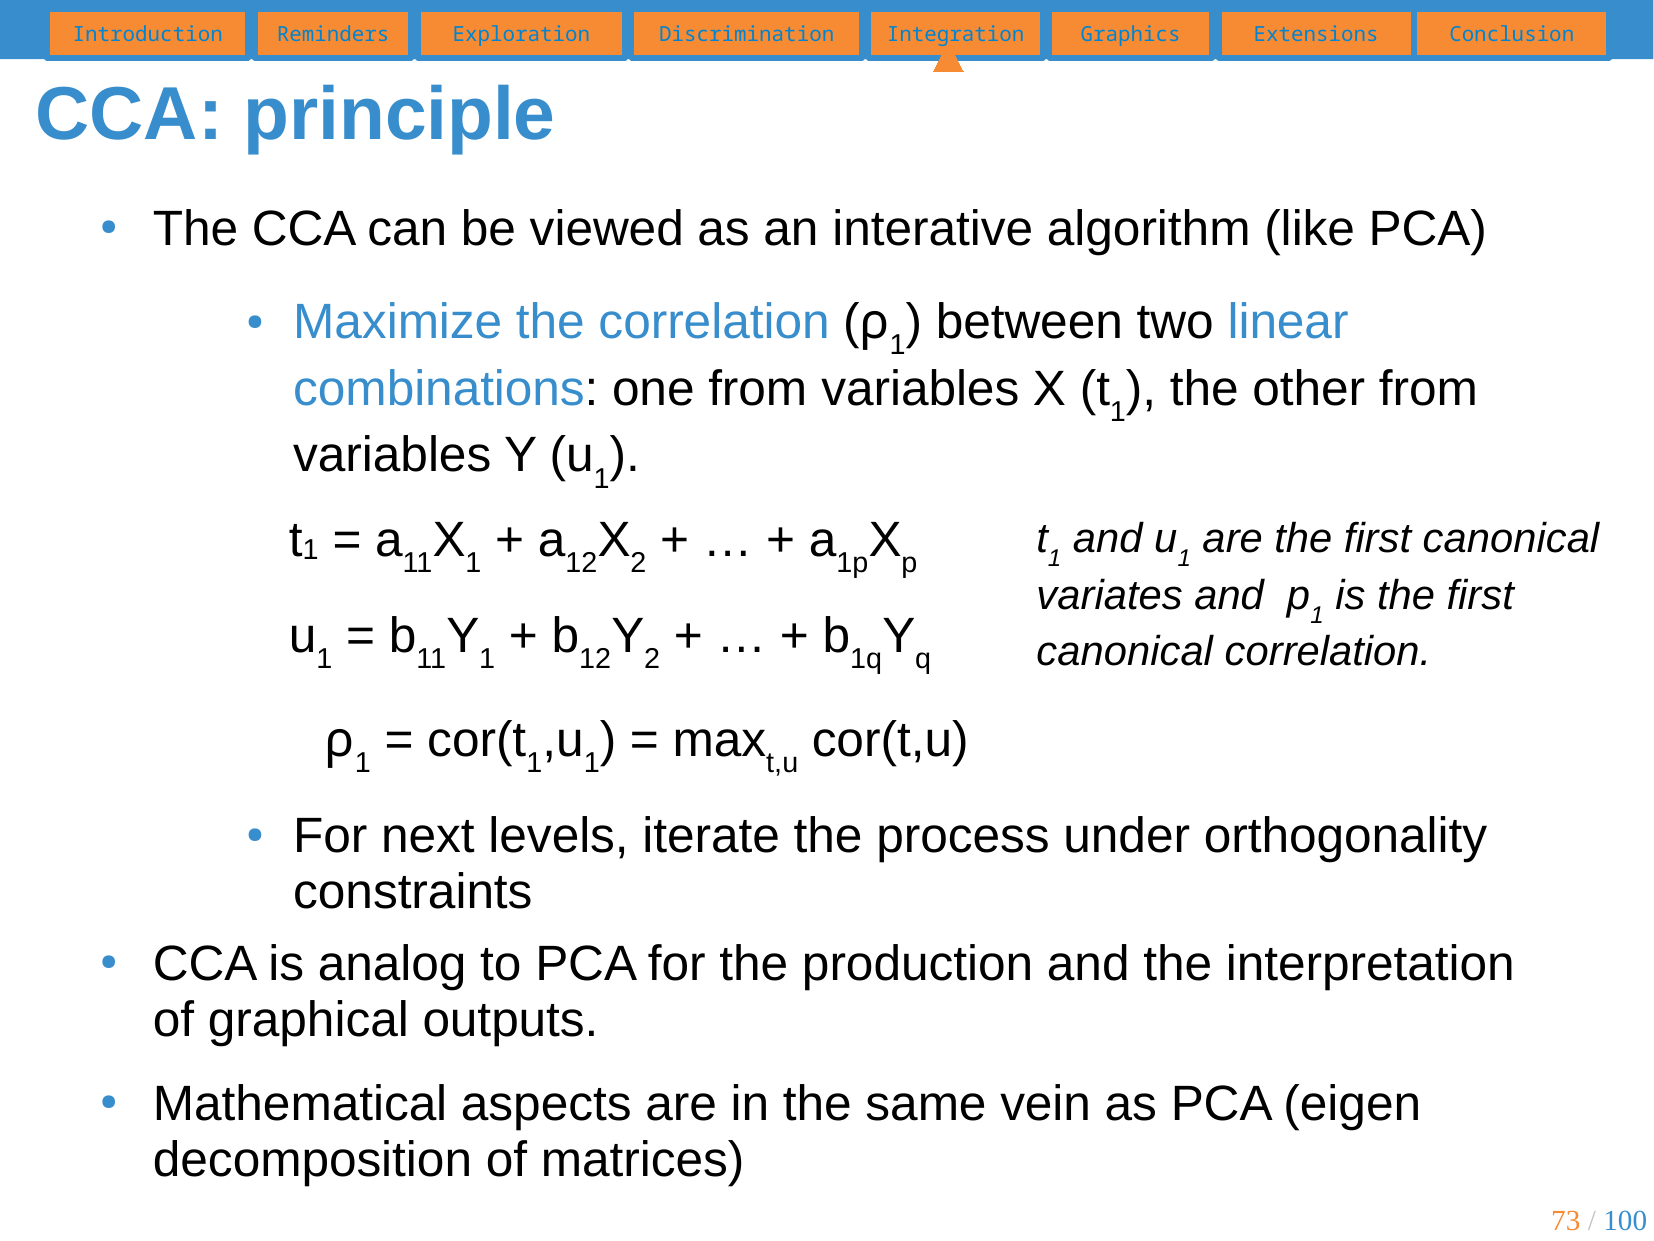

# CCA: principle
The CCA can be viewed as an interative algorithm (like PCA)
Maximize the correlation (ρ1) between two linear combinations: one from variables X (t1), the other from variables Y (u1).
 t1 = a11X1 + a12X2 + … + a1pXp
 u1 = b11Y1 + b12Y2 + … + b1qYq
 ρ1 = cor(t1,u1) = maxt,u cor(t,u)
For next levels, iterate the process under orthogonality constraints
CCA is analog to PCA for the production and the interpretation of graphical outputs.
Mathematical aspects are in the same vein as PCA (eigen decomposition of matrices)
t1 and u1 are the first canonical variates and p1 is the first canonical correlation.
73